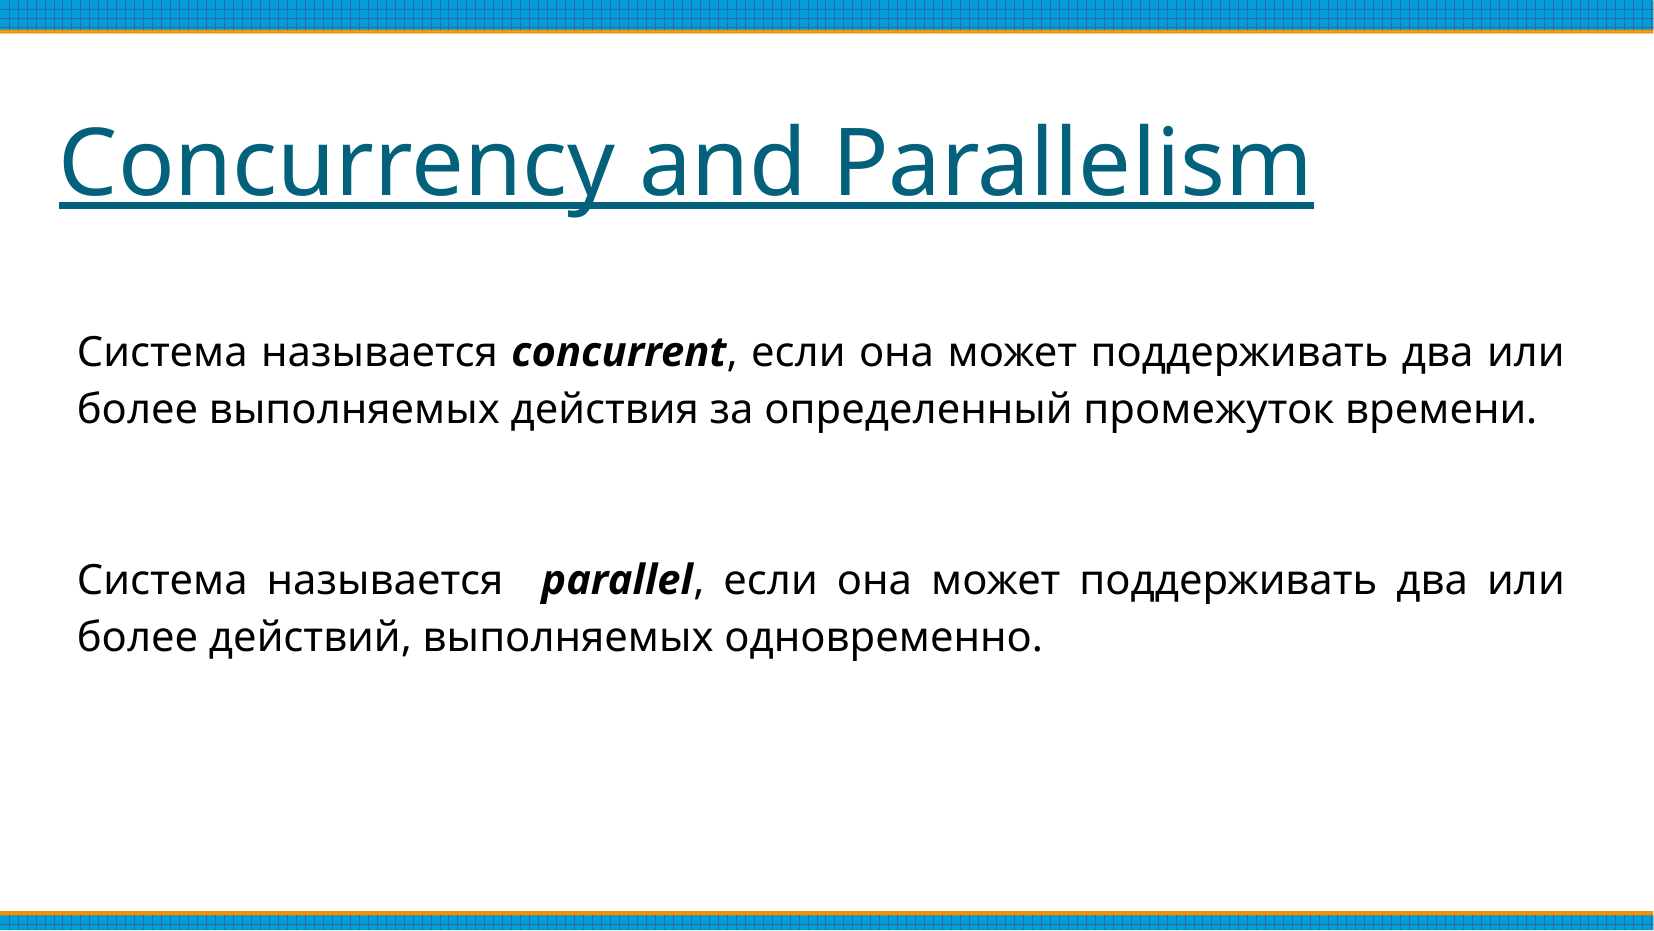

Concurrency and Parallelism
# Cистема называется concurrent, если она может поддерживать два или более выполняемых действия за определенный промежуток времени.
Система называется parallel, если она может поддерживать два или более действий, выполняемых одновременно.